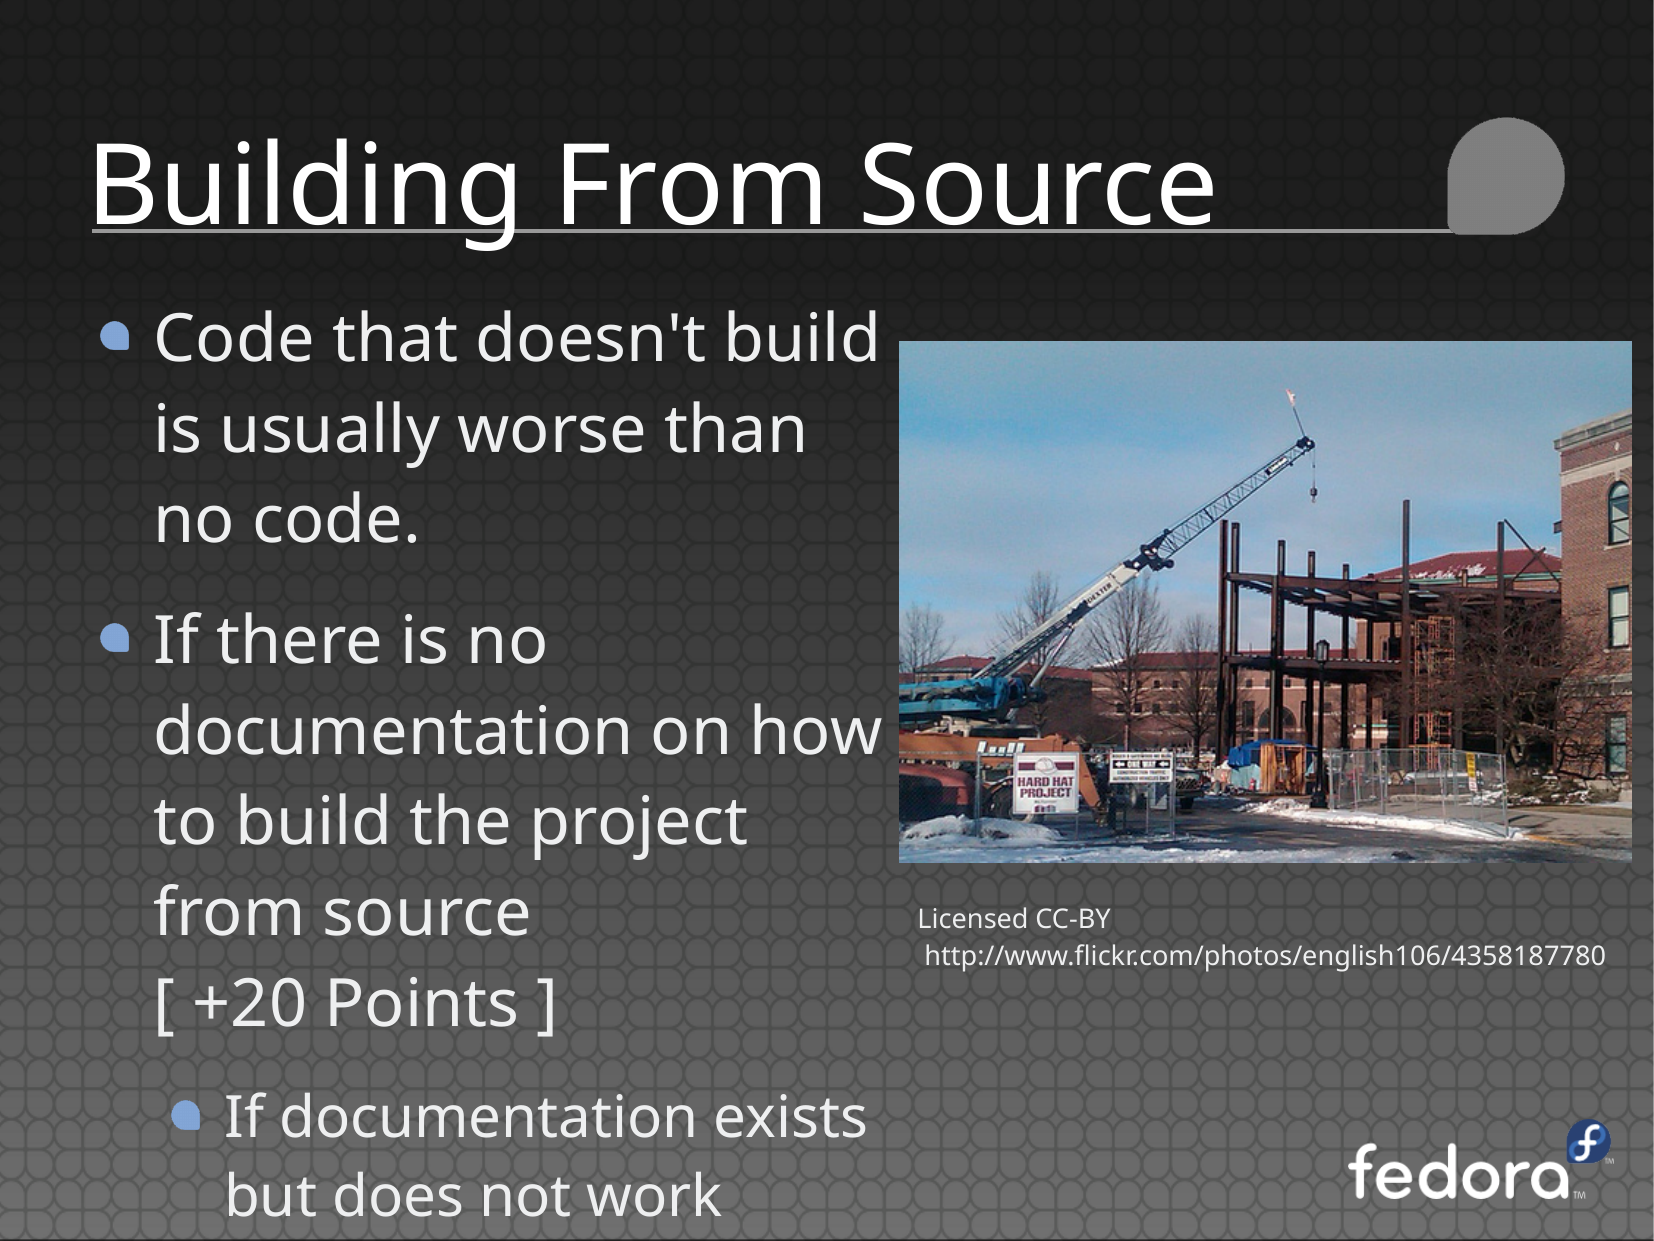

Building From Source
# Code that doesn't build is usually worse than no code.
If there is no documentation on how to build the project from source
[ +20 Points ]
If documentation exists but does not work
[ +10 Points ]
Licensed CC-BY
 http://www.flickr.com/photos/english106/4358187780